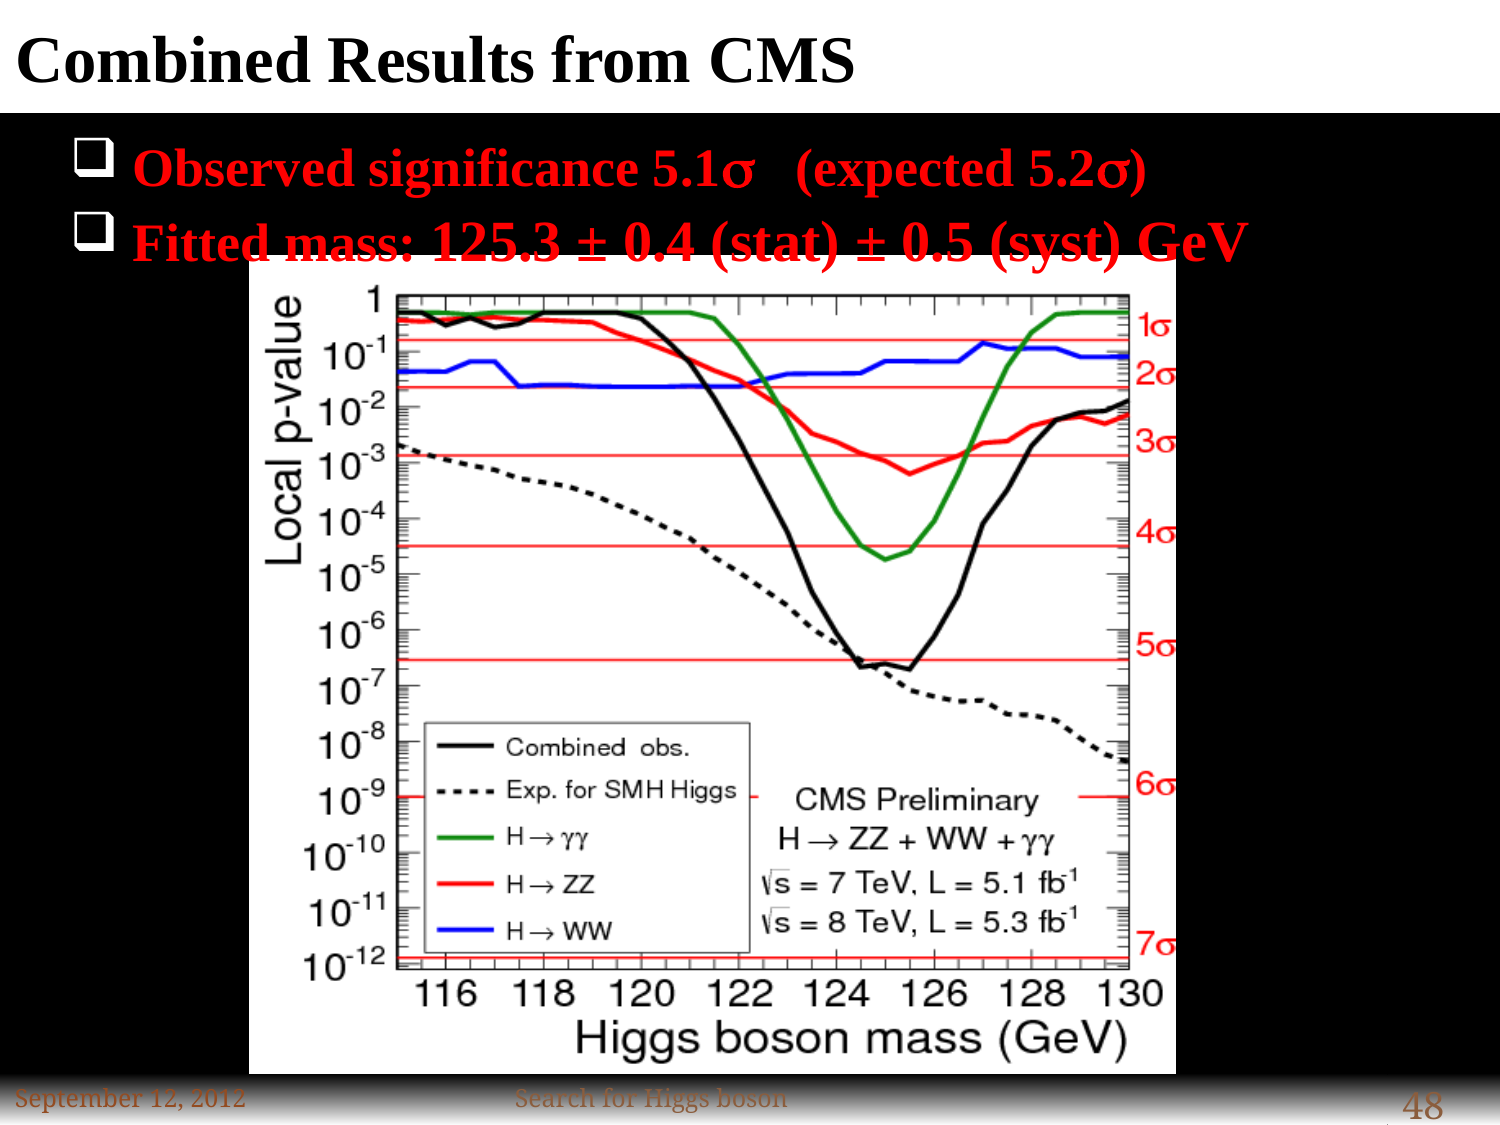

# Combined Results from CMS
 Observed significance 5.1s (expected 5.2s)
 Fitted mass: 125.3 ± 0.4 (stat) ± 0.5 (syst) GeV
September 12, 2012
Search for Higgs boson